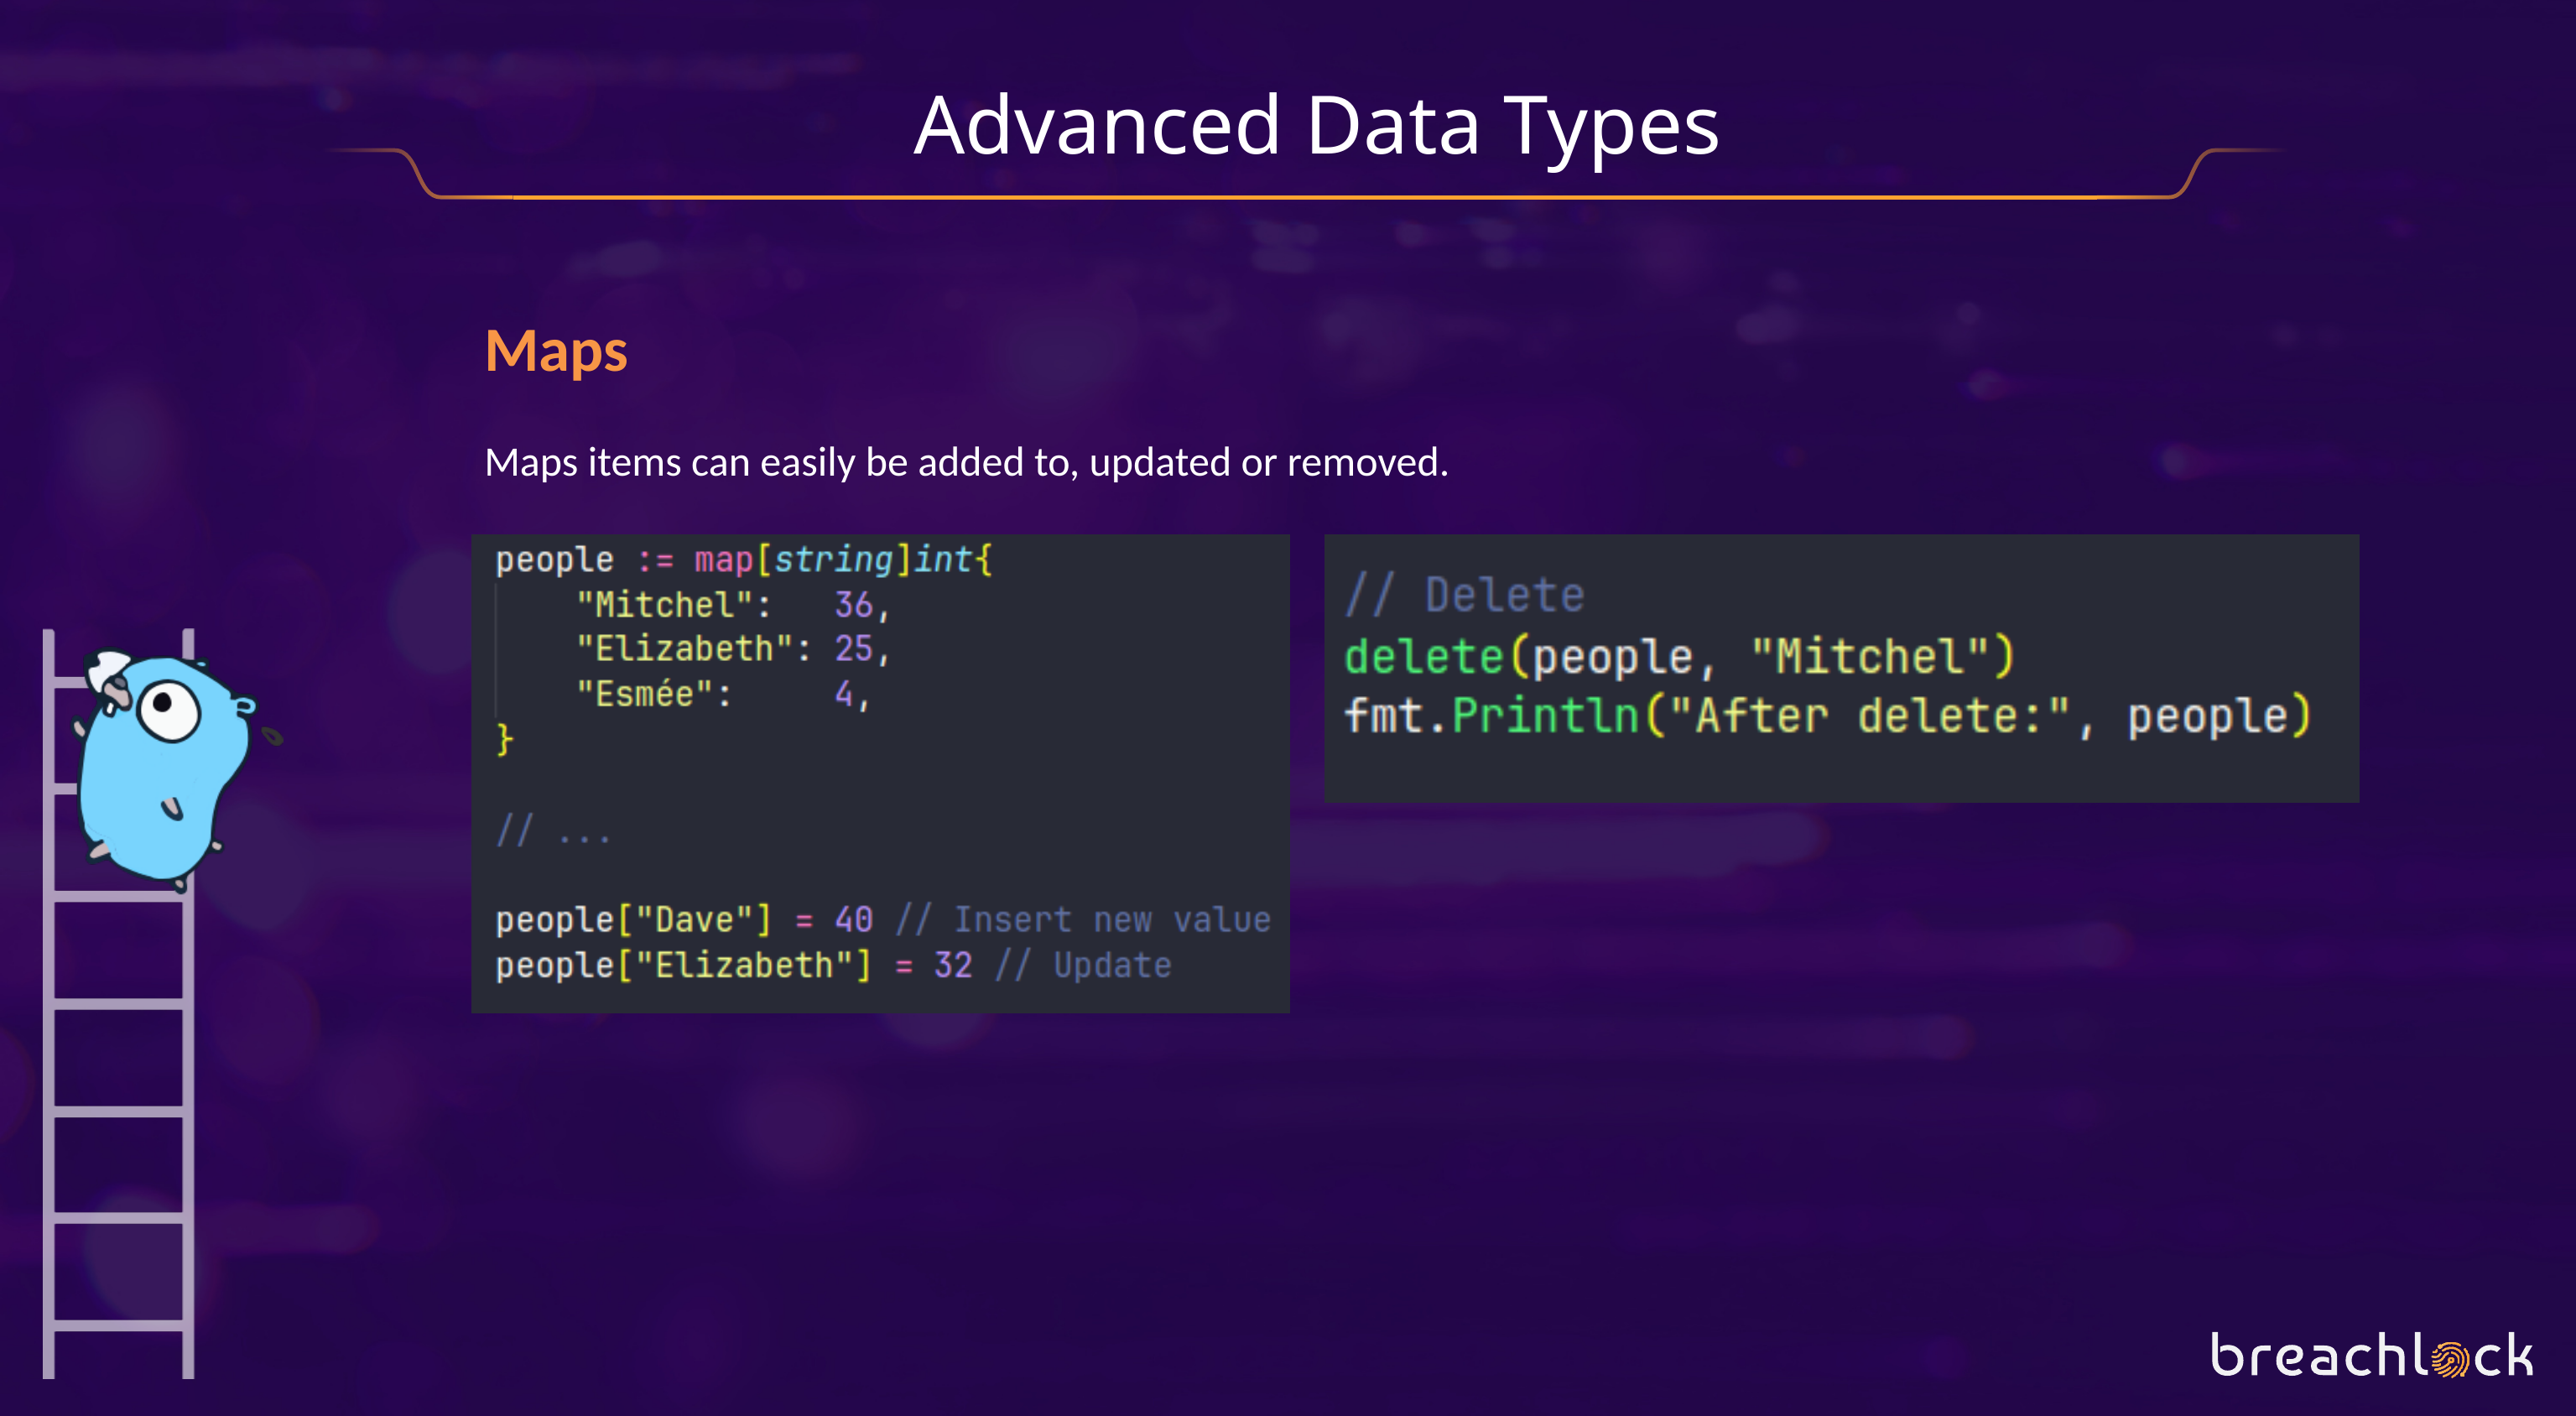

Advanced Data Types
Maps
Maps items can easily be added to, updated or removed.